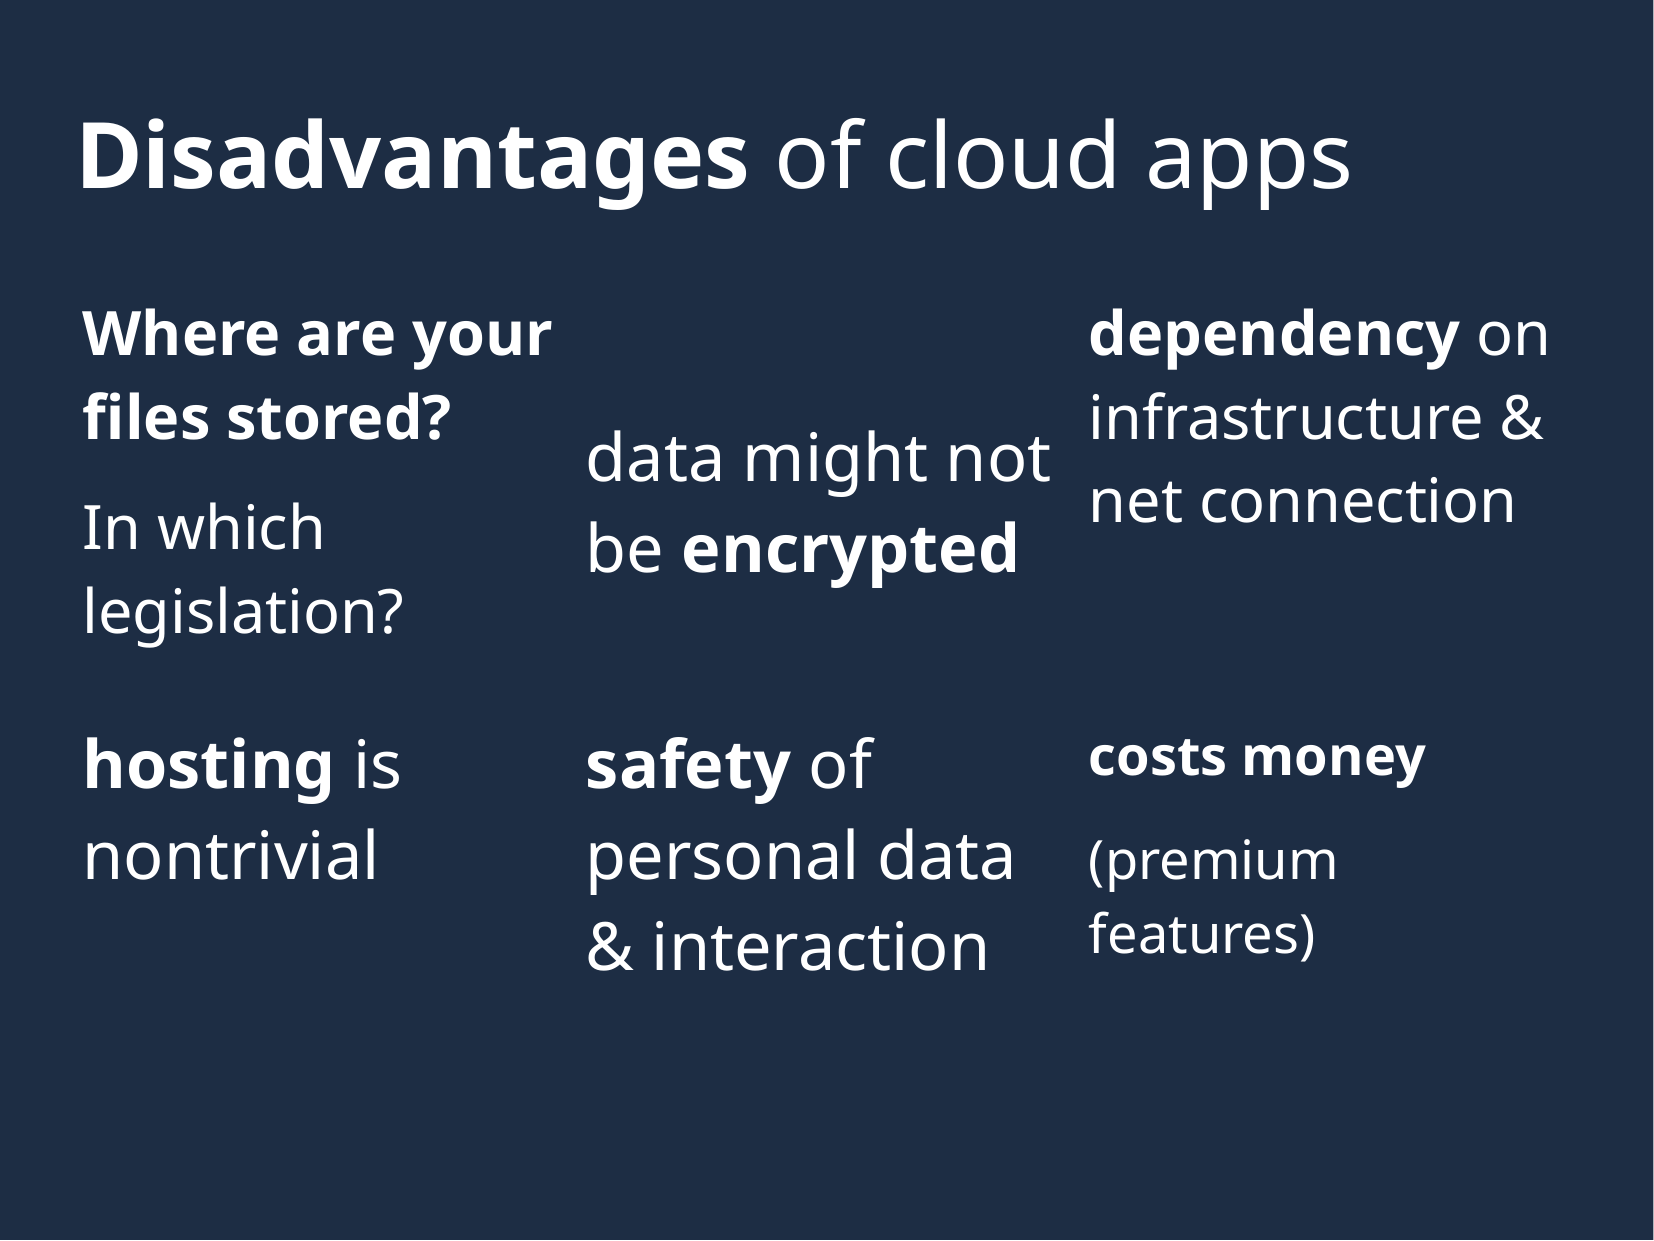

# Disadvantages of cloud apps
Where are your files stored?
In which legislation?
data might not be encrypted
dependency on infrastructure & net connection
hosting is nontrivial
safety of personal data & interaction
costs money
(premium features)